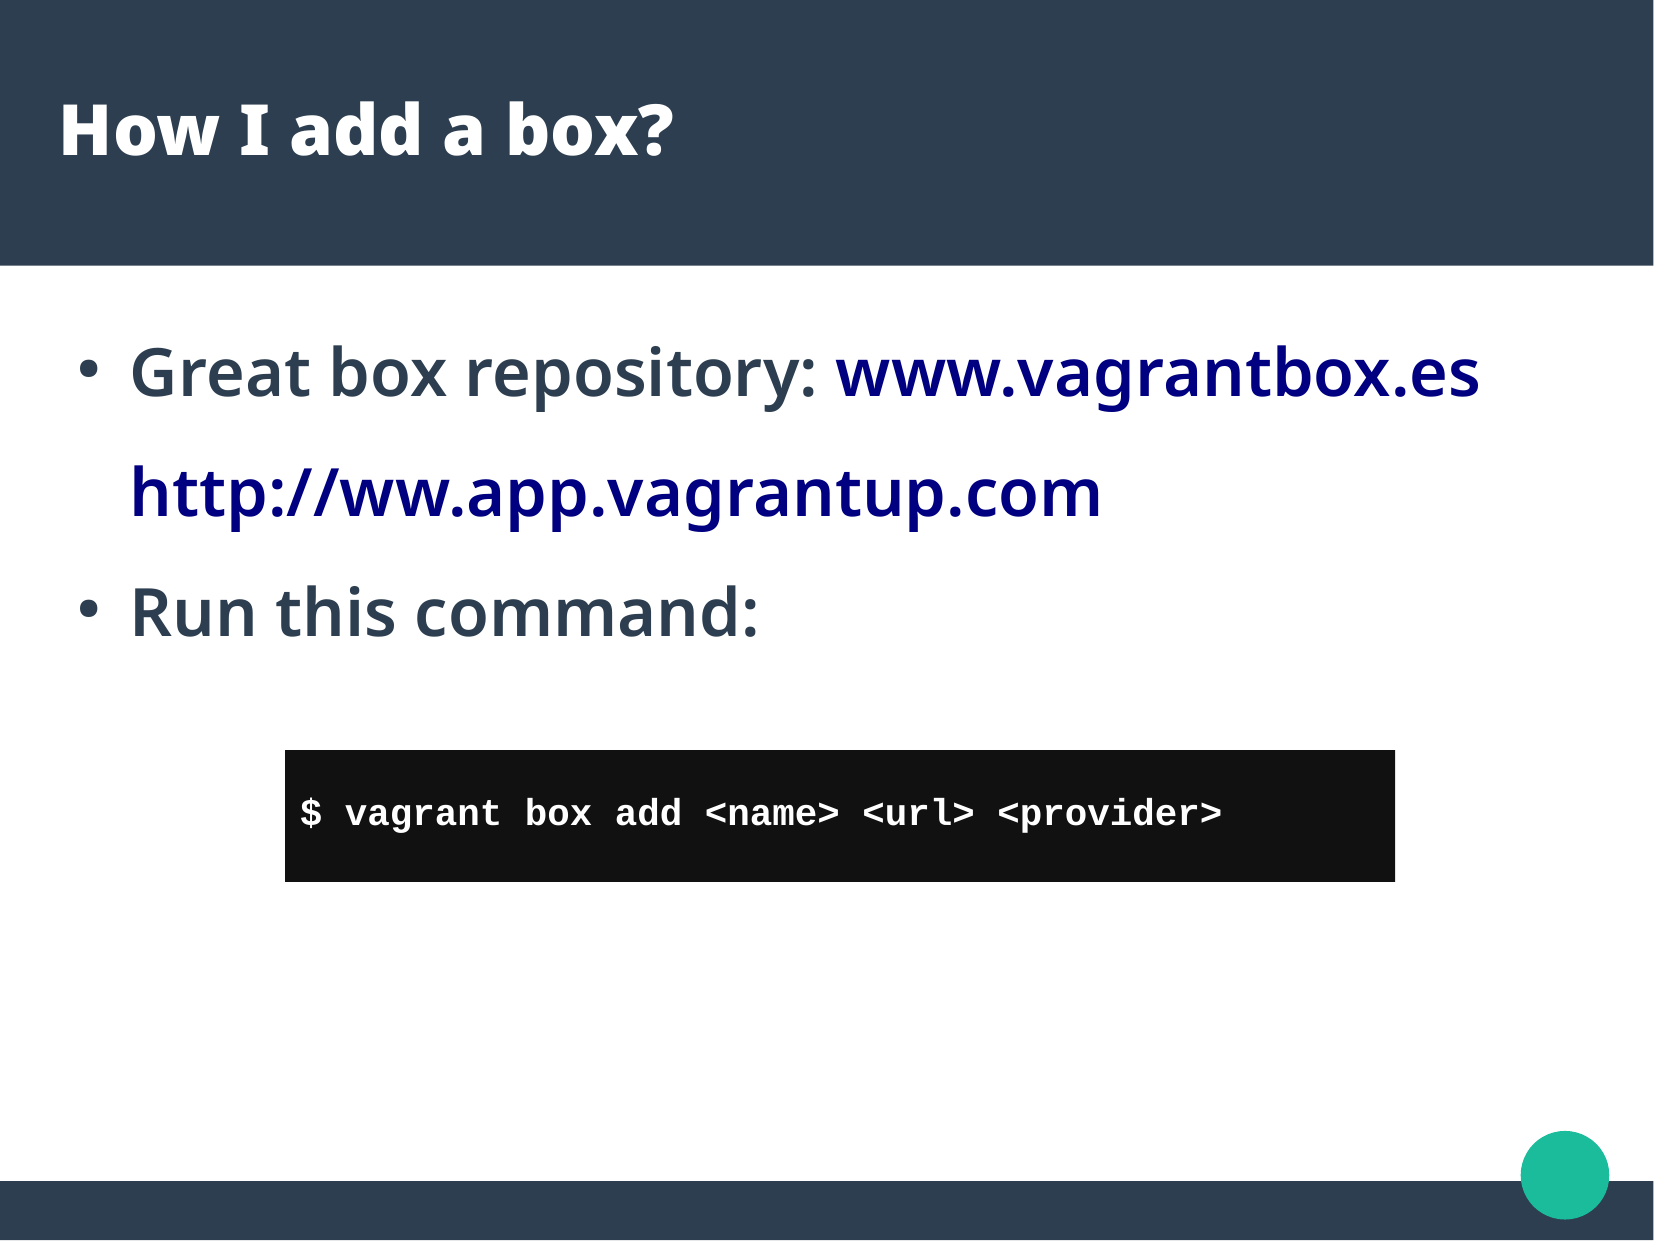

# How I add a box?
Great box repository: www.vagrantbox.es
http://ww.app.vagrantup.com
Run this command:
$ vagrant box add <name> <url> <provider>